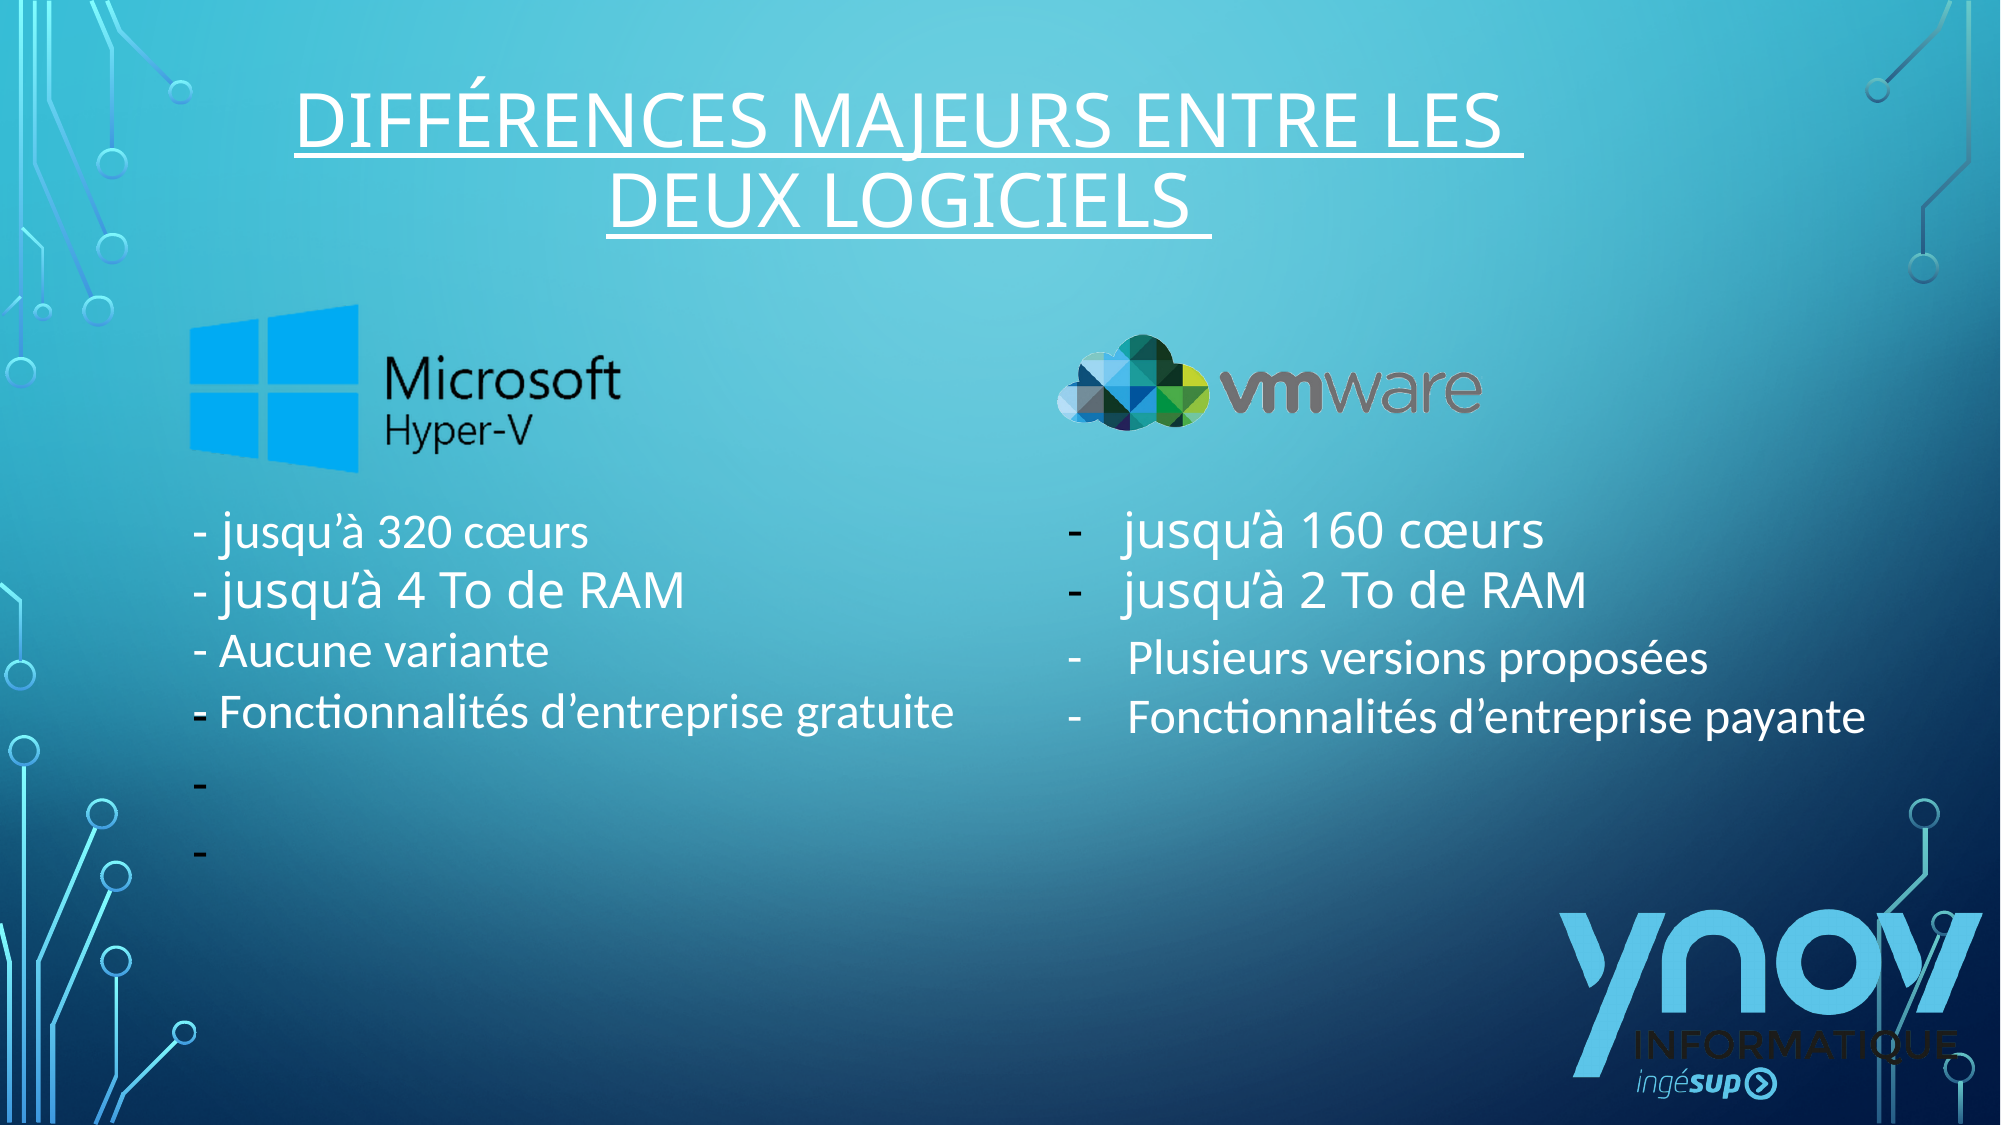

# Différences majeurs entre les deux logiciels
- jusqu’à 320 cœurs
- jusqu’à 4 To de RAM
jusqu’à 160 cœurs
jusqu’à 2 To de RAM
- Aucune variante
- Plusieurs versions proposées
- Fonctionnalités d’entreprise gratuite
- Fonctionnalités d’entreprise payante